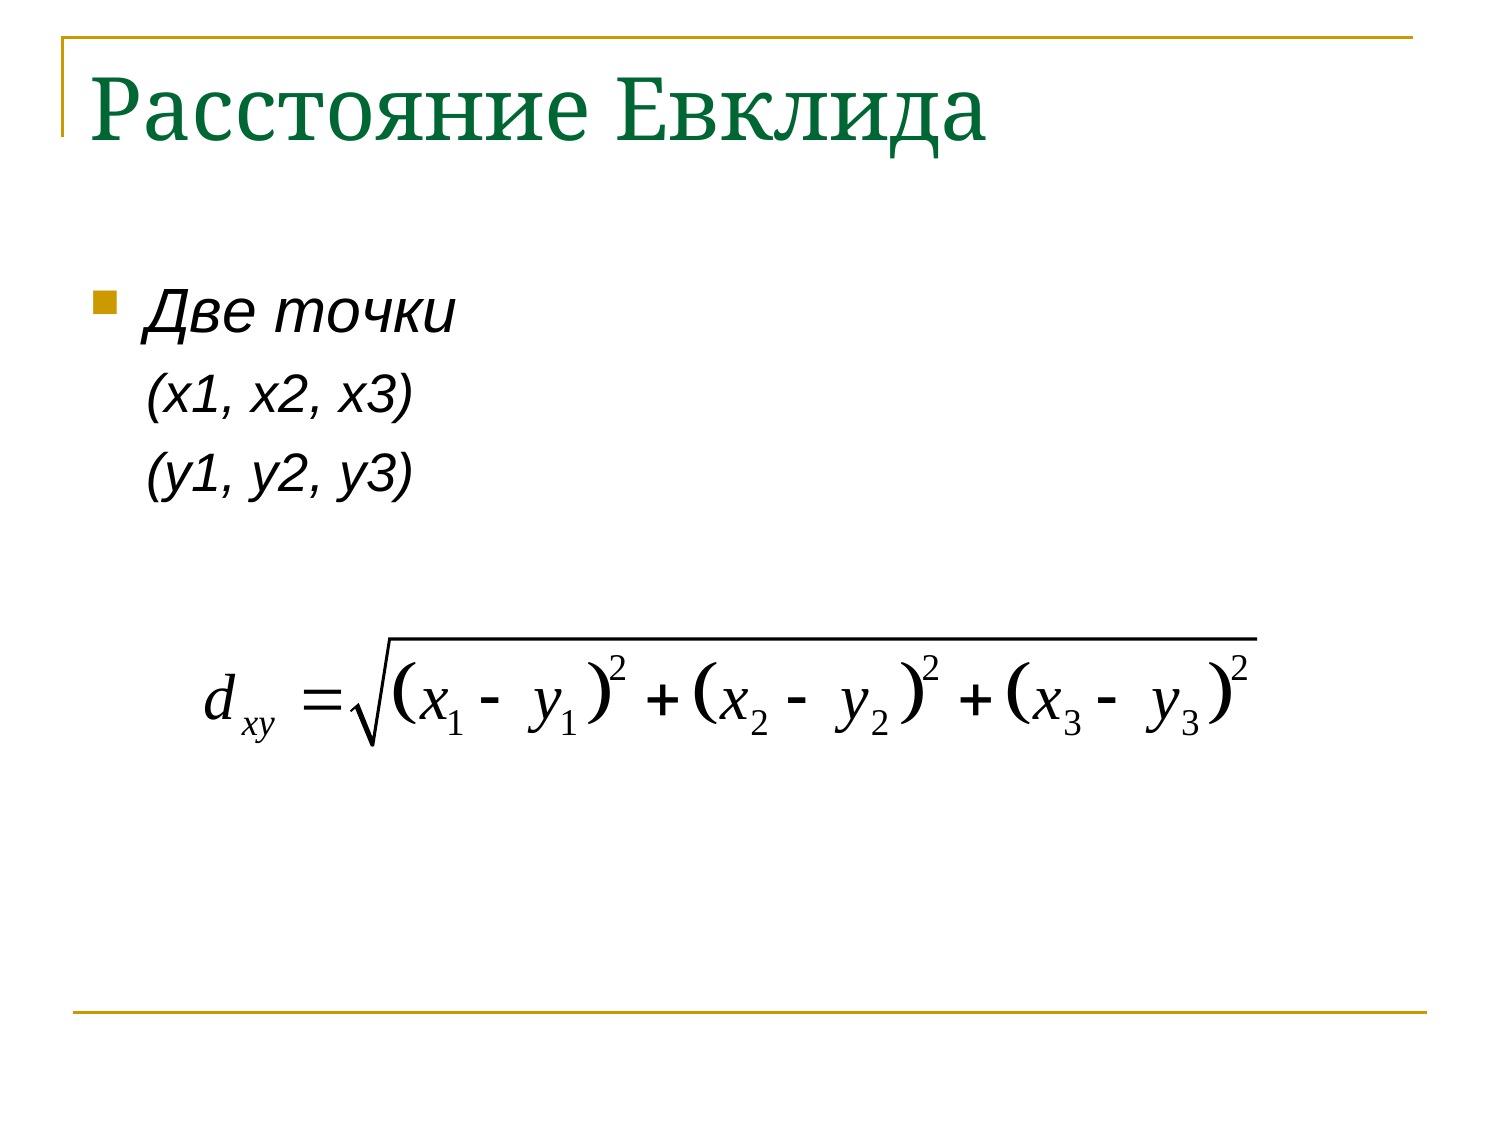

# Расстояние Евклида
Две точки
(x1, x2, x3)
(y1, y2, y3)